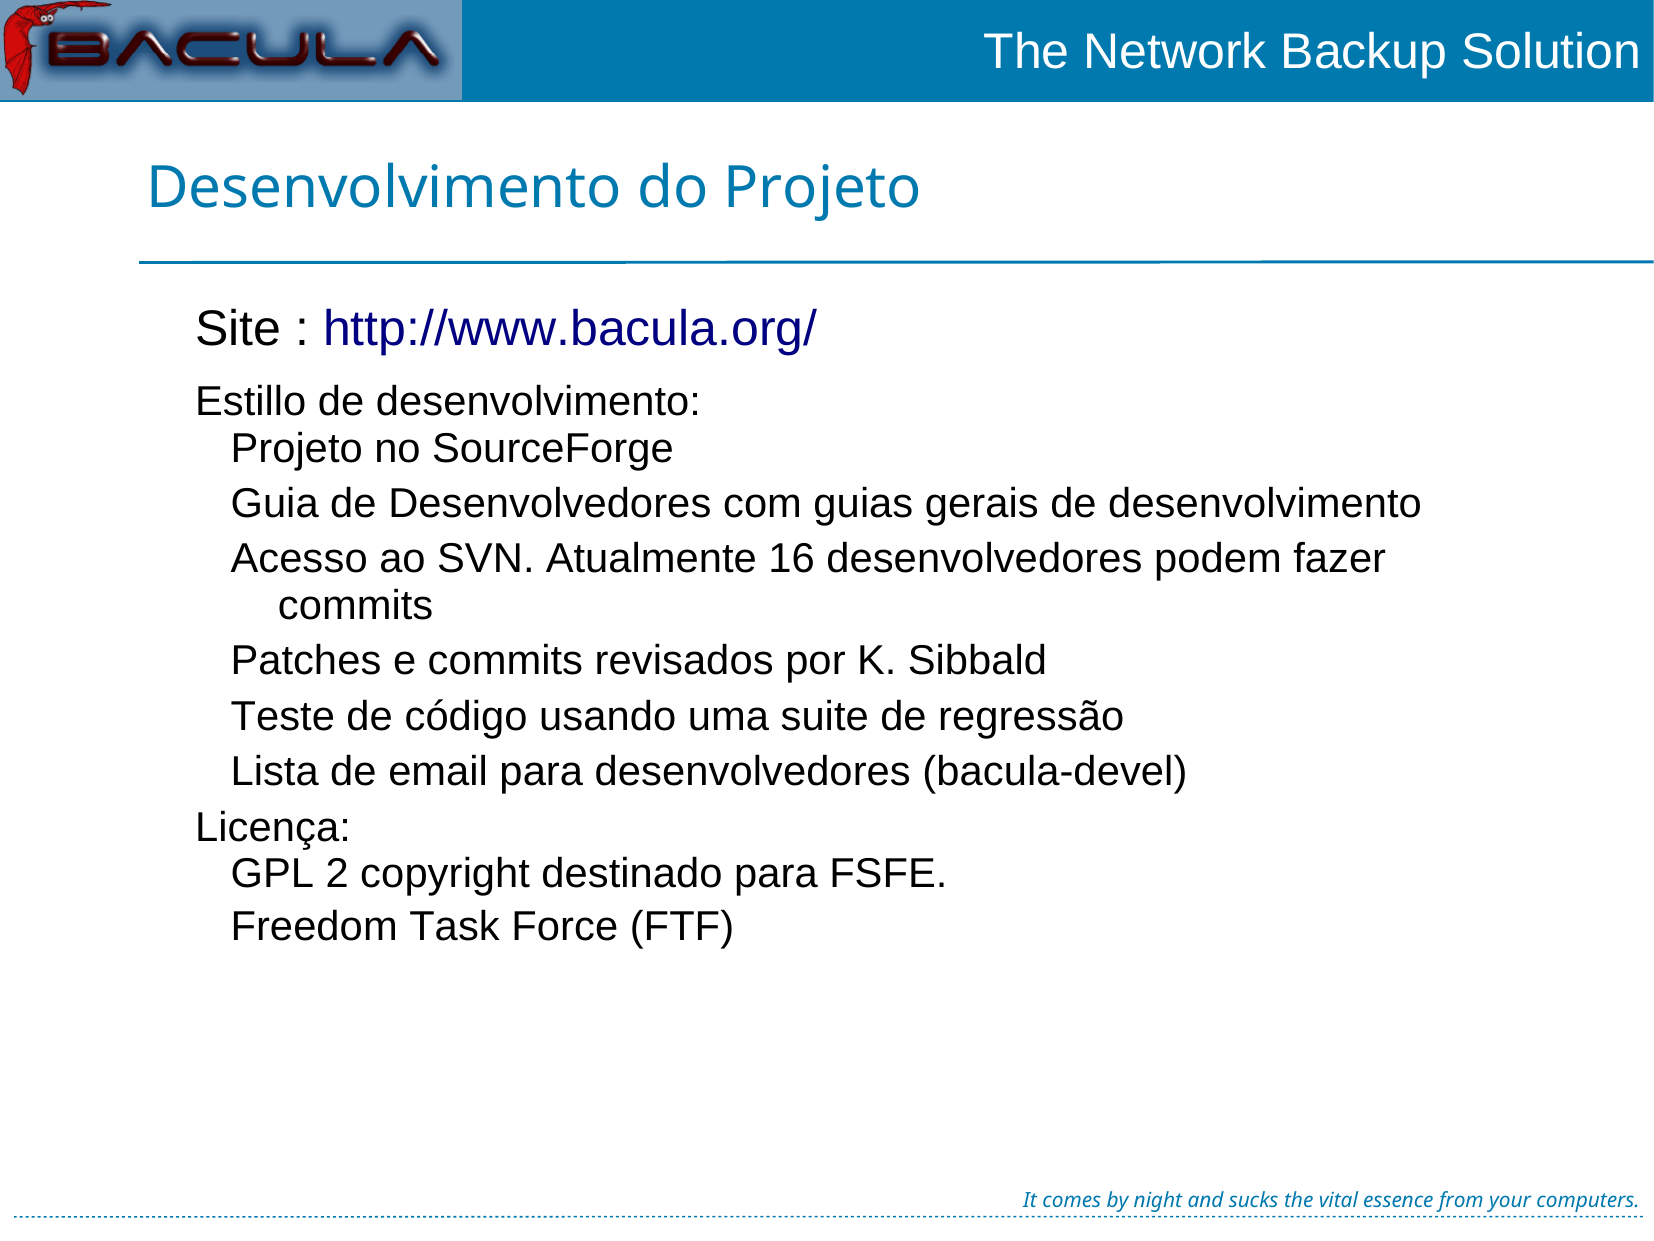

# Desenvolvimento do Projeto
Site : http://www.bacula.org/
Estillo de desenvolvimento:
Projeto no SourceForge
Guia de Desenvolvedores com guias gerais de desenvolvimento
Acesso ao SVN. Atualmente 16 desenvolvedores podem fazer commits
Patches e commits revisados por K. Sibbald
Teste de código usando uma suite de regressão
Lista de email para desenvolvedores (bacula-devel)
Licença:
GPL 2 copyright destinado para FSFE.
Freedom Task Force (FTF)